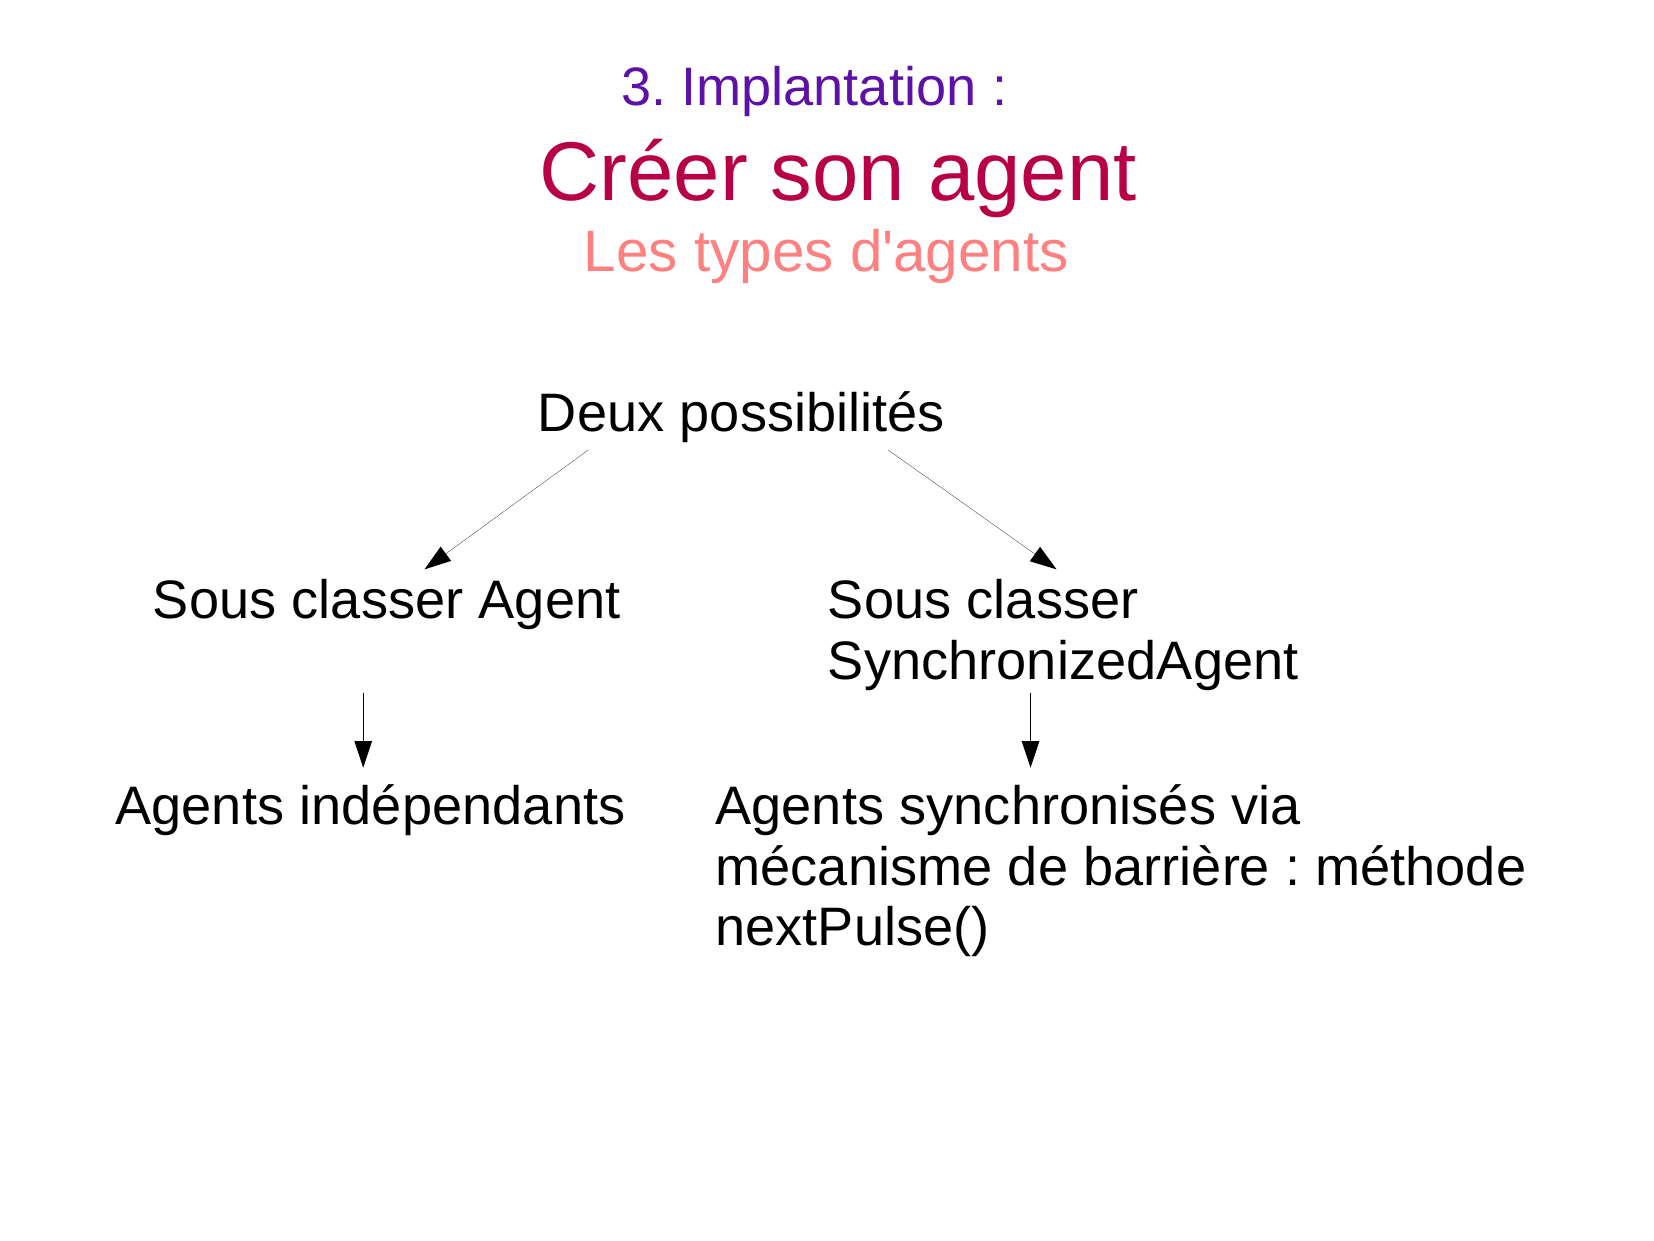

# 3. Implantation : Créer son agent Les types d'agents
Deux possibilités
Sous classer Agent
Sous classer SynchronizedAgent
Agents indépendants
Agents synchronisés via mécanisme de barrière : méthode nextPulse()